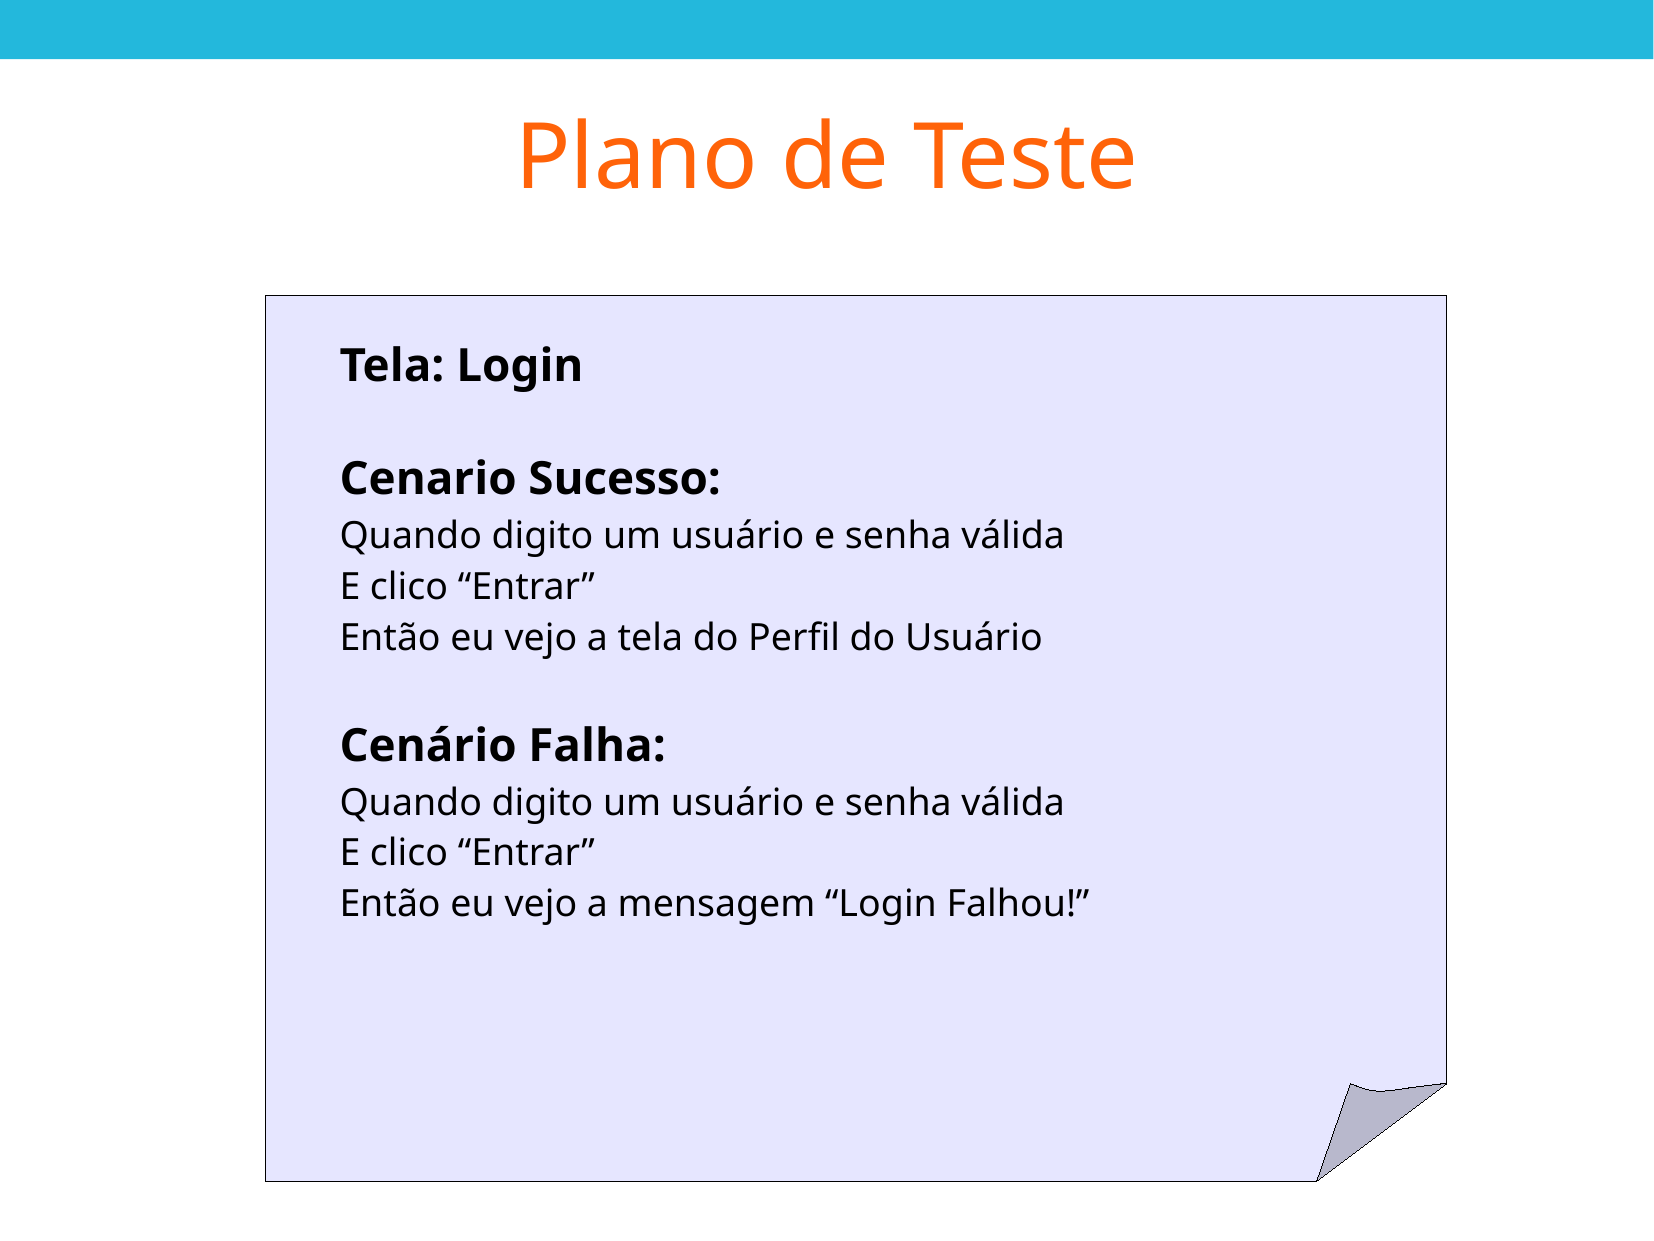

# Plano de Teste
Tela: Login
Cenario Sucesso:
Quando digito um usuário e senha válida
E clico “Entrar”
Então eu vejo a tela do Perfil do Usuário
Cenário Falha:
Quando digito um usuário e senha válida
E clico “Entrar”
Então eu vejo a mensagem “Login Falhou!”